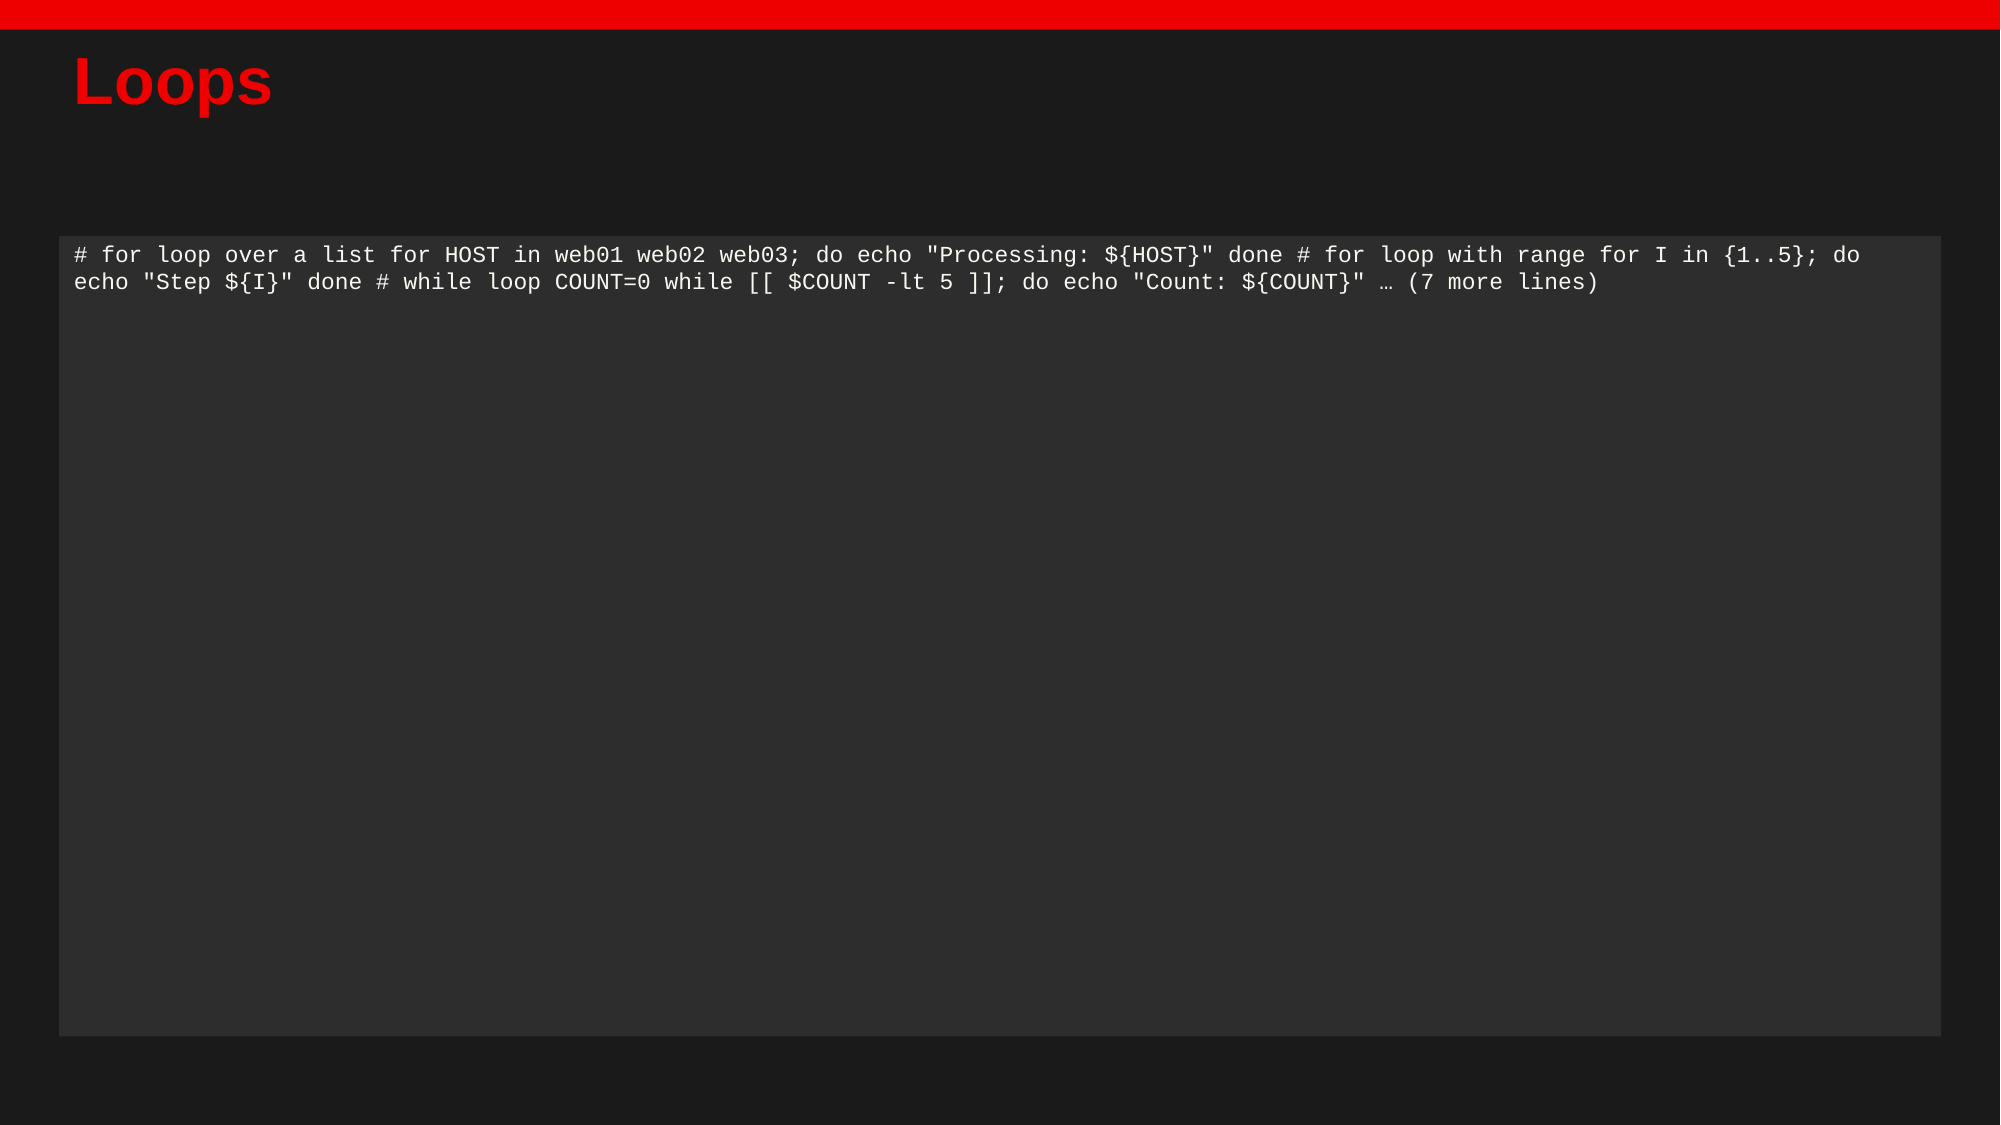

Loops
# for loop over a list for HOST in web01 web02 web03; do echo "Processing: ${HOST}" done # for loop with range for I in {1..5}; do echo "Step ${I}" done # while loop COUNT=0 while [[ $COUNT -lt 5 ]]; do echo "Count: ${COUNT}" … (7 more lines)